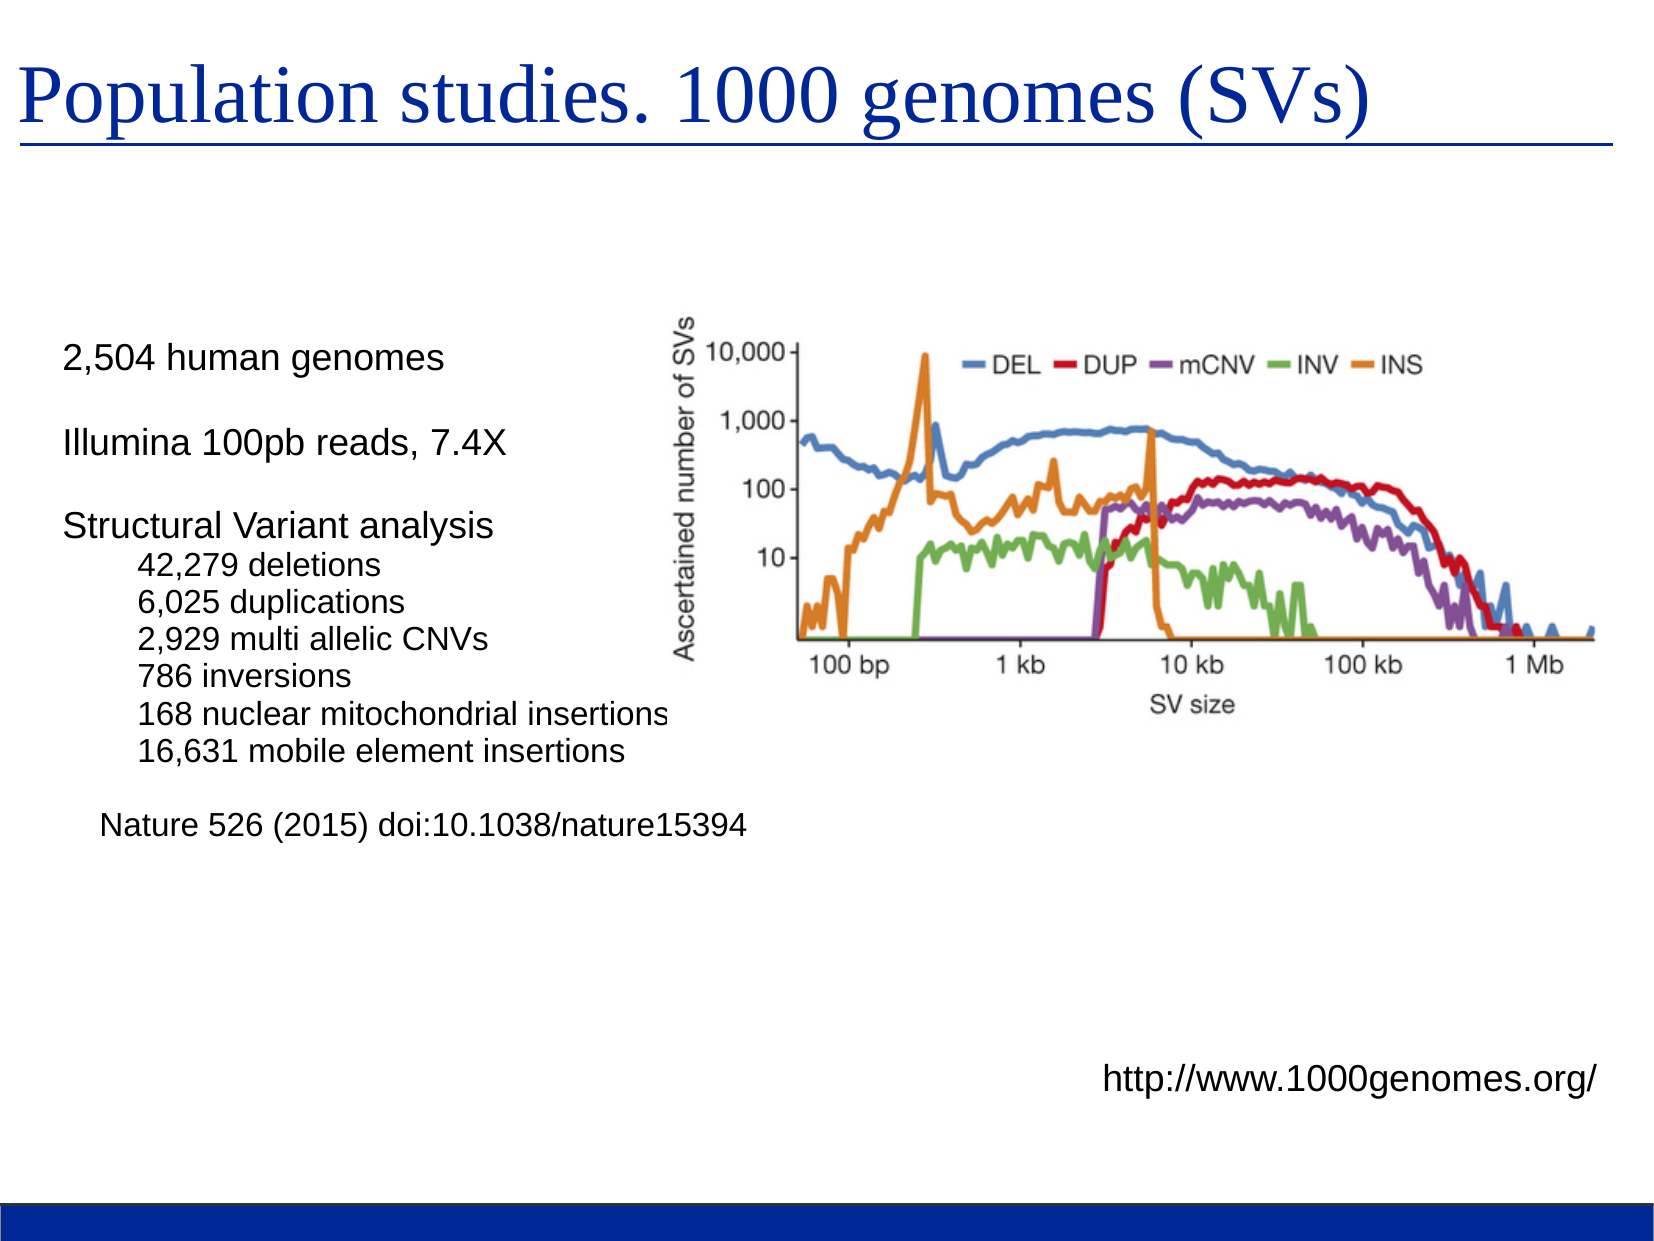

# Population studies. 1000 genomes (SVs)
2,504 human genomes
Illumina 100pb reads, 7.4X
Structural Variant analysis
	42,279 deletions
	6,025 duplications
	2,929 multi allelic CNVs
	786 inversions
	168 nuclear mitochondrial insertions
	16,631 mobile element insertions
 Nature 526 (2015) doi:10.1038/nature15394
http://www.1000genomes.org/